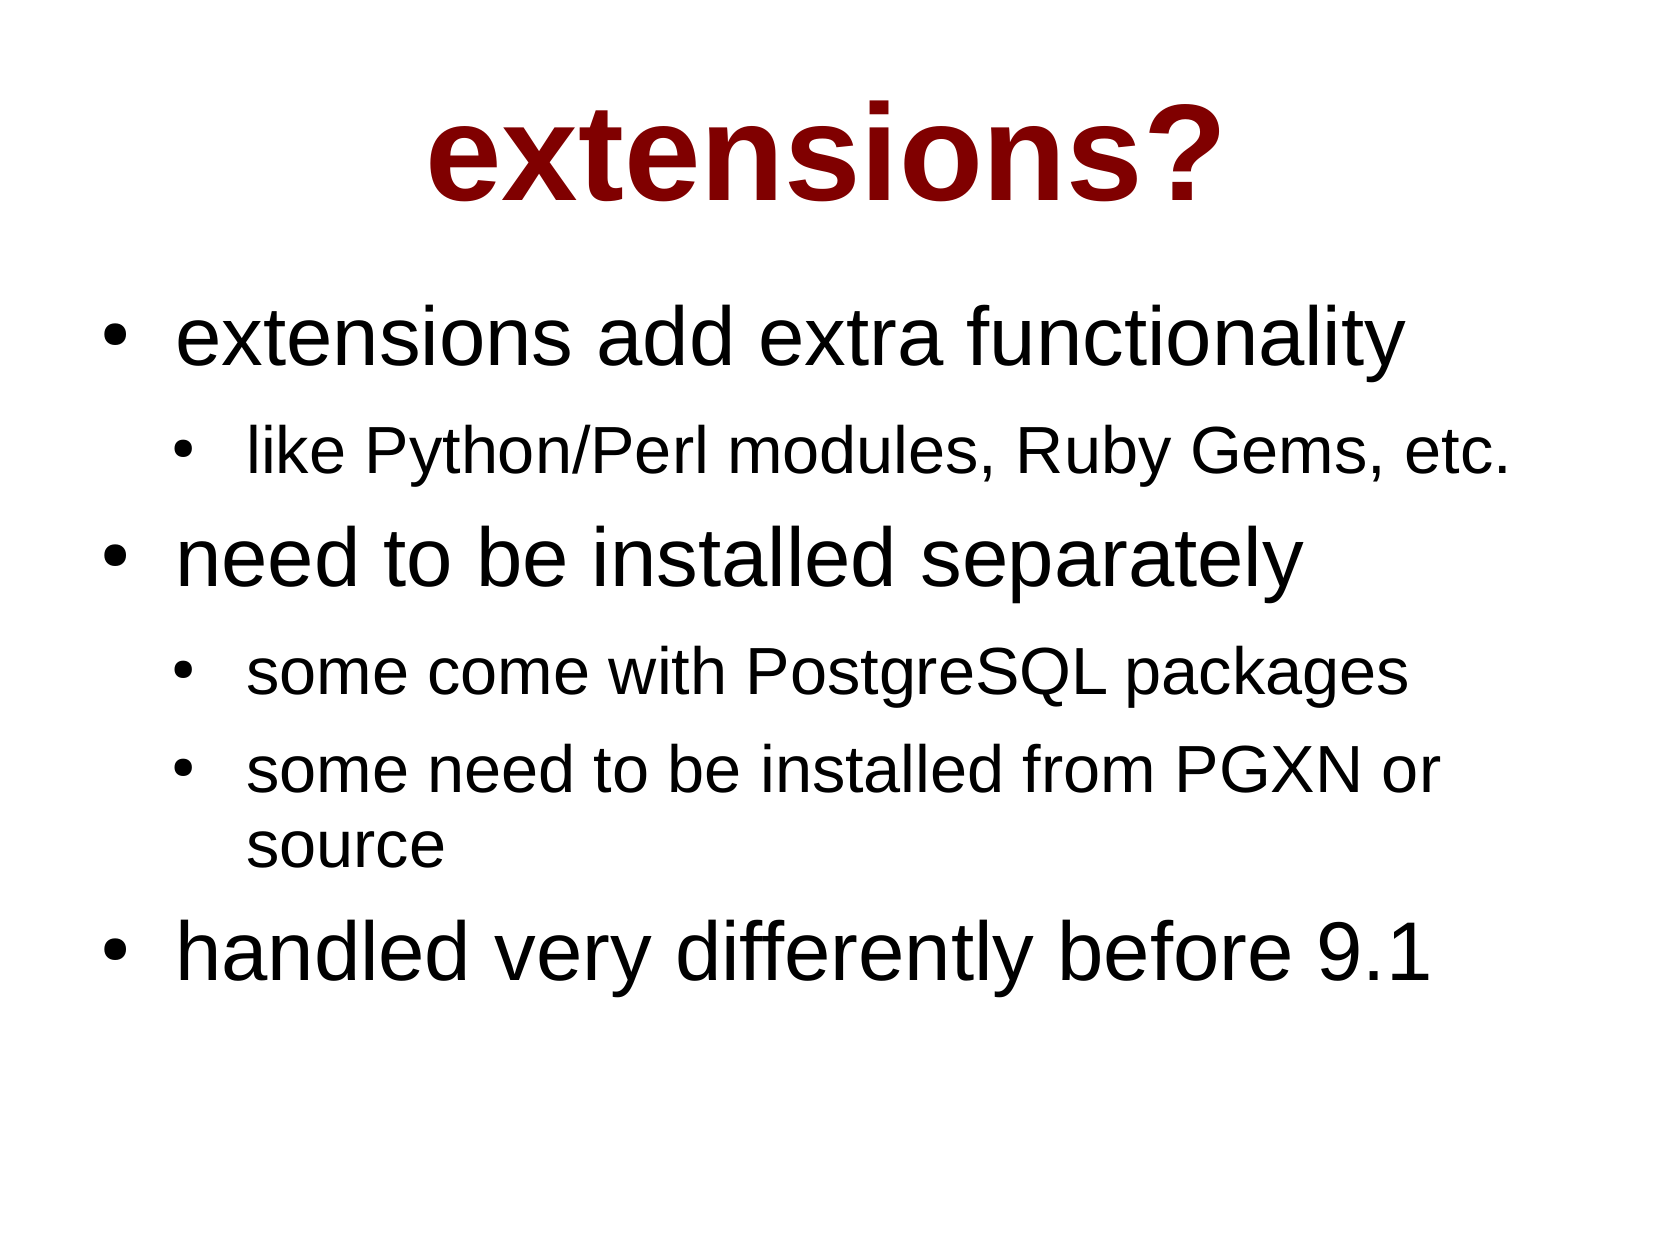

# extensions?
extensions add extra functionality
like Python/Perl modules, Ruby Gems, etc.
need to be installed separately
some come with PostgreSQL packages
some need to be installed from PGXN or source
handled very differently before 9.1